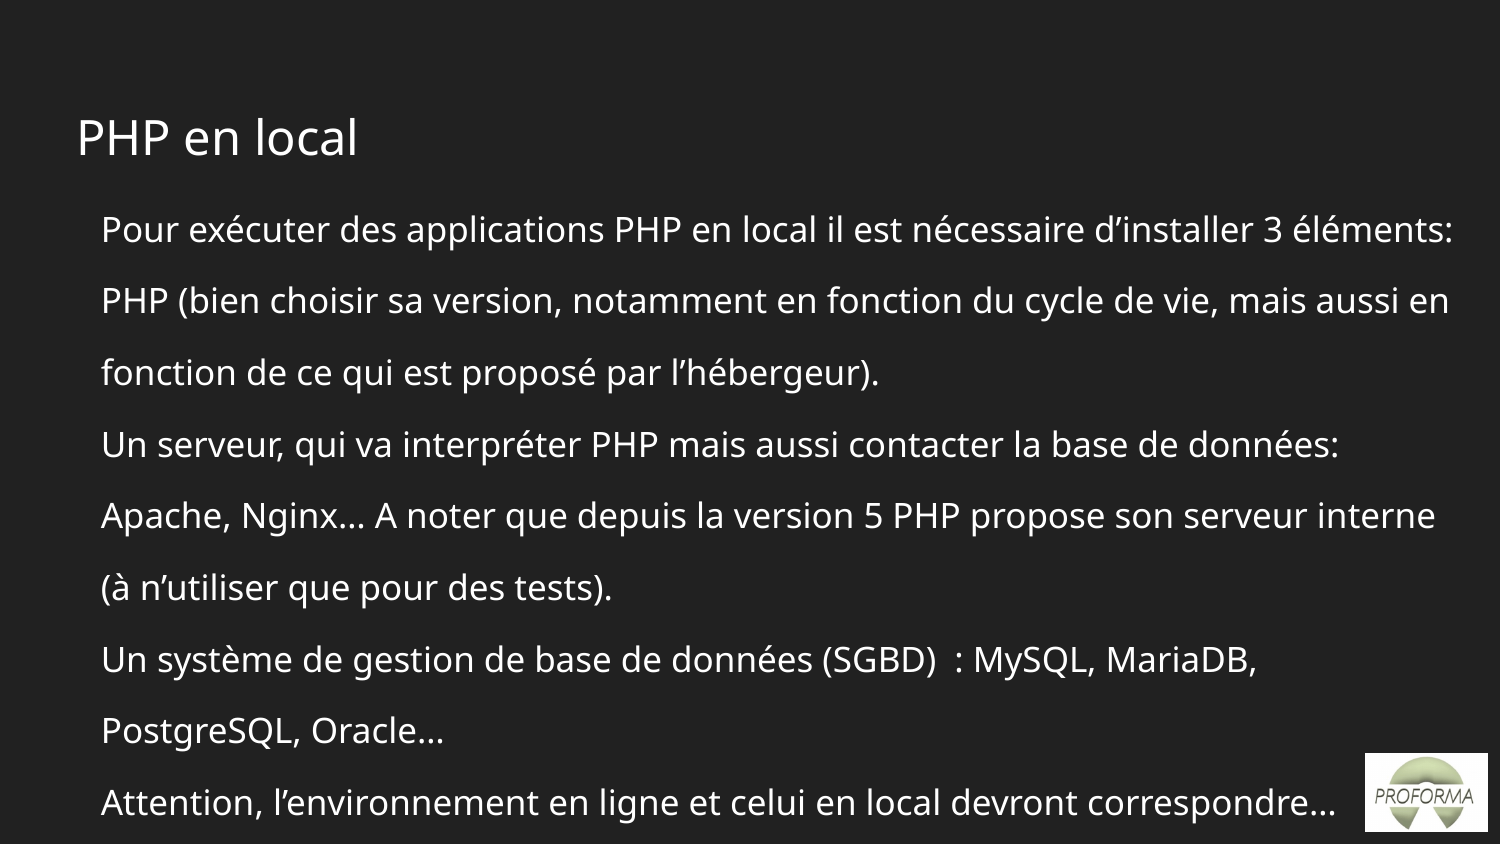

# PHP en local
Pour exécuter des applications PHP en local il est nécessaire d’installer 3 éléments:
PHP (bien choisir sa version, notamment en fonction du cycle de vie, mais aussi en fonction de ce qui est proposé par l’hébergeur).
Un serveur, qui va interpréter PHP mais aussi contacter la base de données: Apache, Nginx… A noter que depuis la version 5 PHP propose son serveur interne (à n’utiliser que pour des tests).
Un système de gestion de base de données (SGBD) : MySQL, MariaDB, PostgreSQL, Oracle…
Attention, l’environnement en ligne et celui en local devront correspondre…